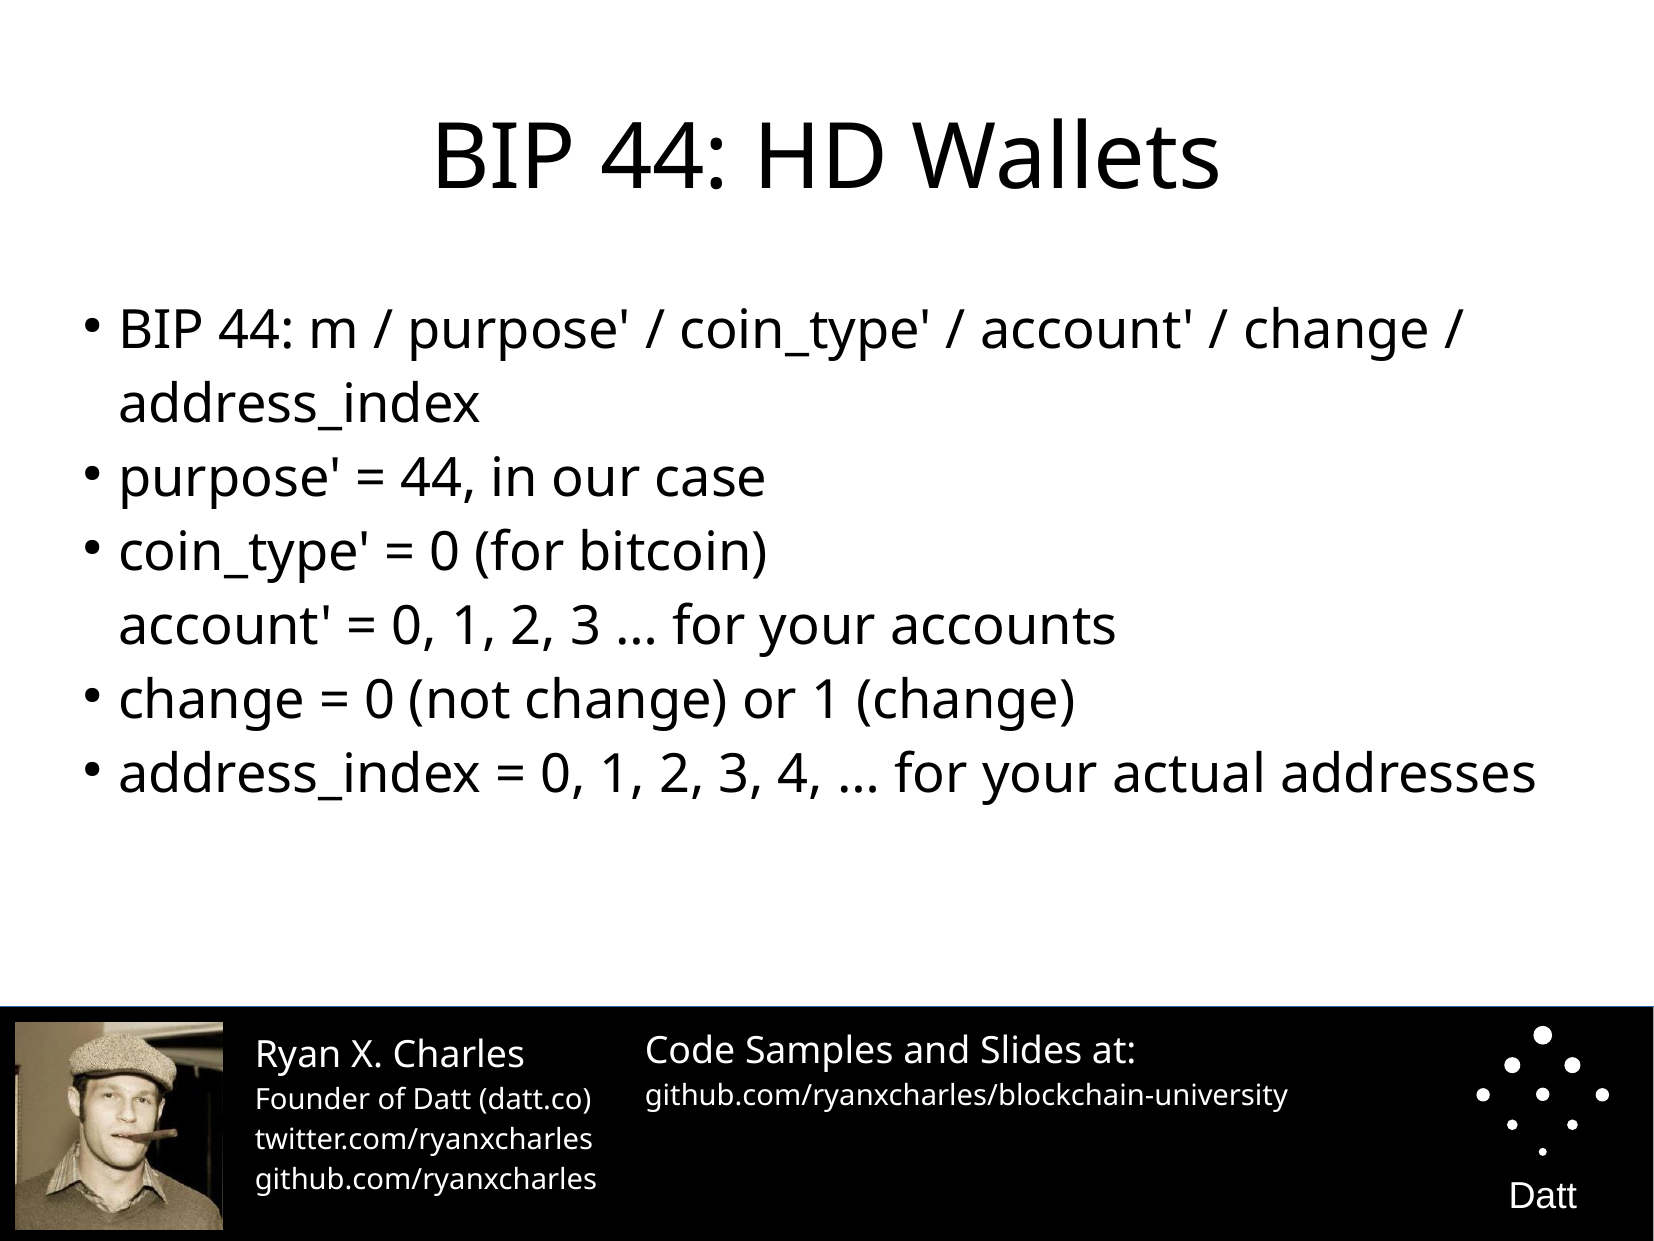

BIP 44: HD Wallets
# BIP 44: m / purpose' / coin_type' / account' / change / address_index
purpose' = 44, in our case
coin_type' = 0 (for bitcoin)
account' = 0, 1, 2, 3 … for your accounts
change = 0 (not change) or 1 (change)
address_index = 0, 1, 2, 3, 4, … for your actual addresses
Code Samples and Slides at:
github.com/ryanxcharles/blockchain-university
Ryan X. Charles
Founder of Datt (datt.co)
twitter.com/ryanxcharles
github.com/ryanxcharles
Datt